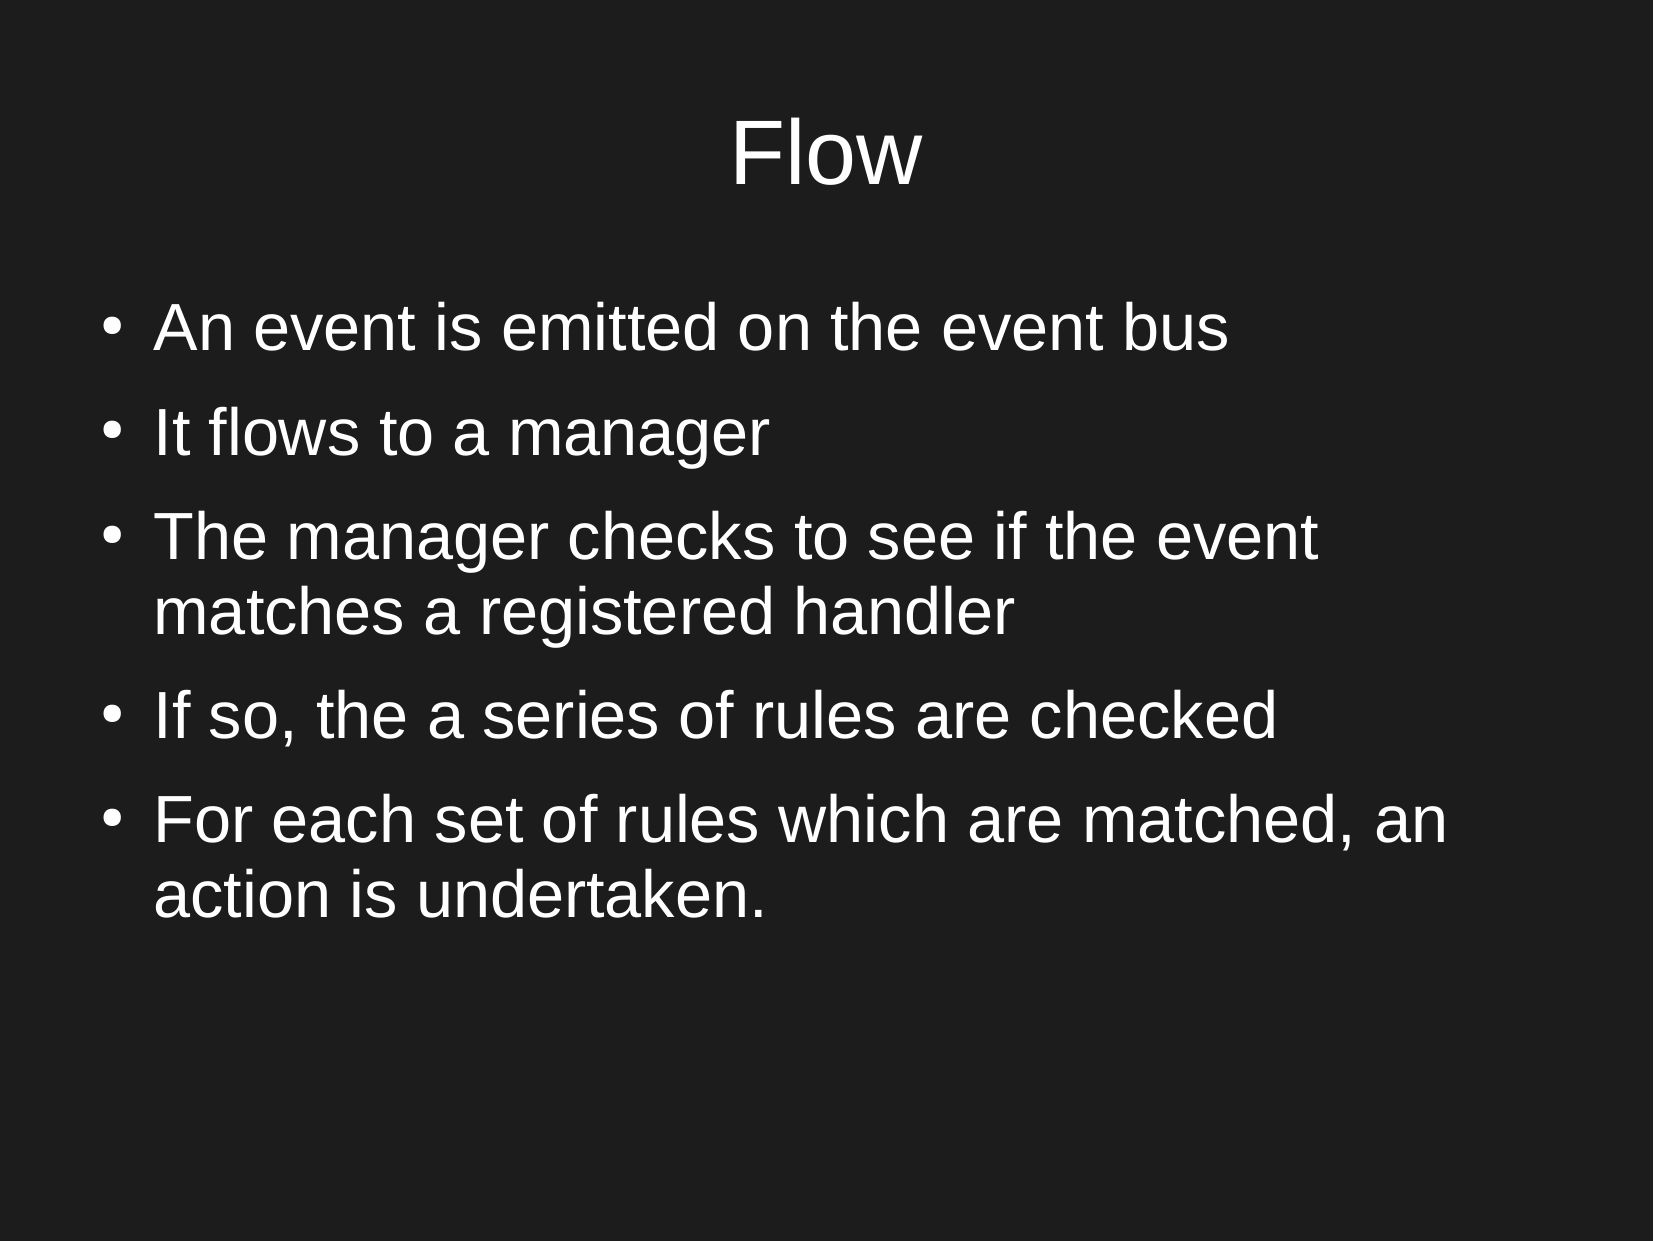

# Flow
An event is emitted on the event bus
It flows to a manager
The manager checks to see if the event matches a registered handler
If so, the a series of rules are checked
For each set of rules which are matched, an action is undertaken.